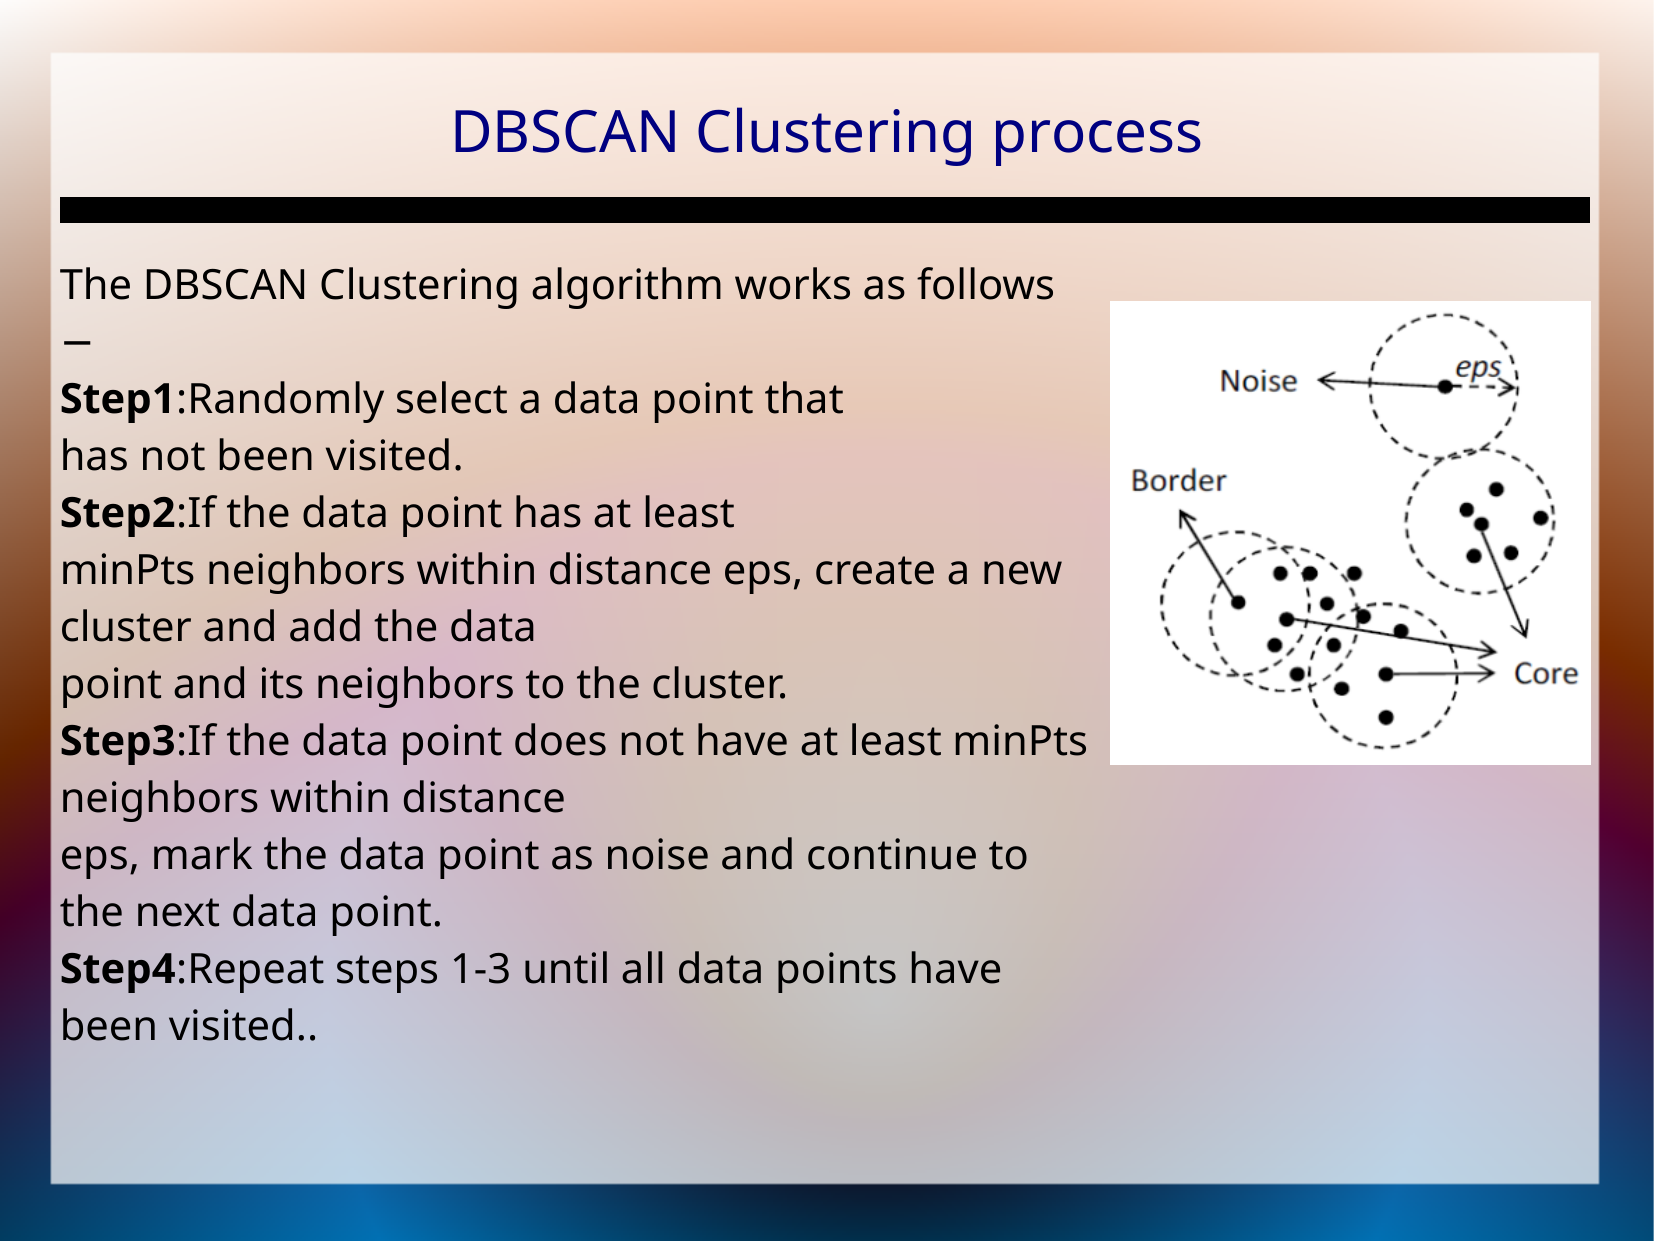

# DBSCAN Clustering process
The DBSCAN Clustering algorithm works as follows −
Step1:Randomly select a data point that
has not been visited.
Step2:If the data point has at least
minPts neighbors within distance eps, create a new cluster and add the data
point and its neighbors to the cluster.
Step3:If the data point does not have at least minPts neighbors within distance
eps, mark the data point as noise and continue to the next data point.
Step4:Repeat steps 1-3 until all data points have been visited..